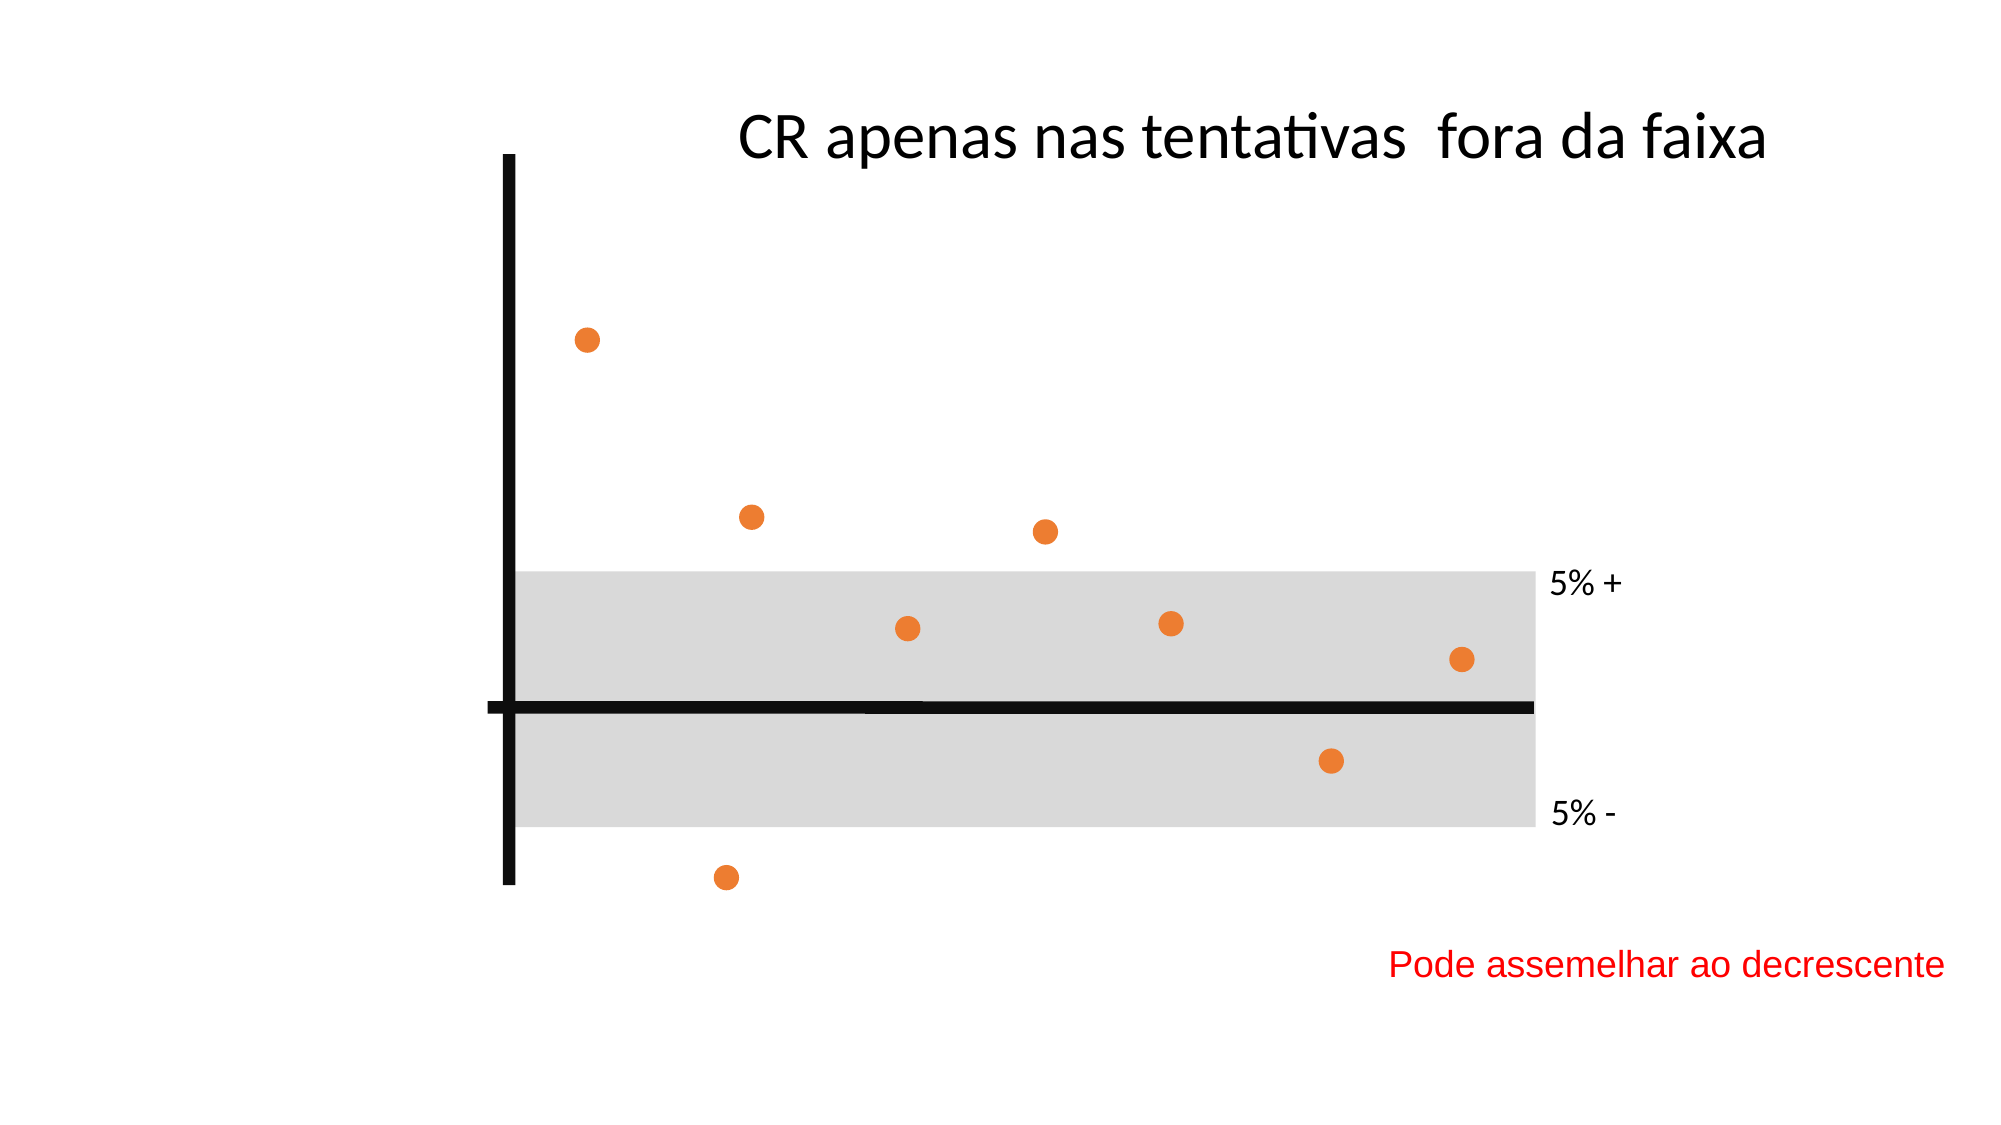

CR apenas nas tentativas fora da faixa
5% +
5% -
Pode assemelhar ao decrescente